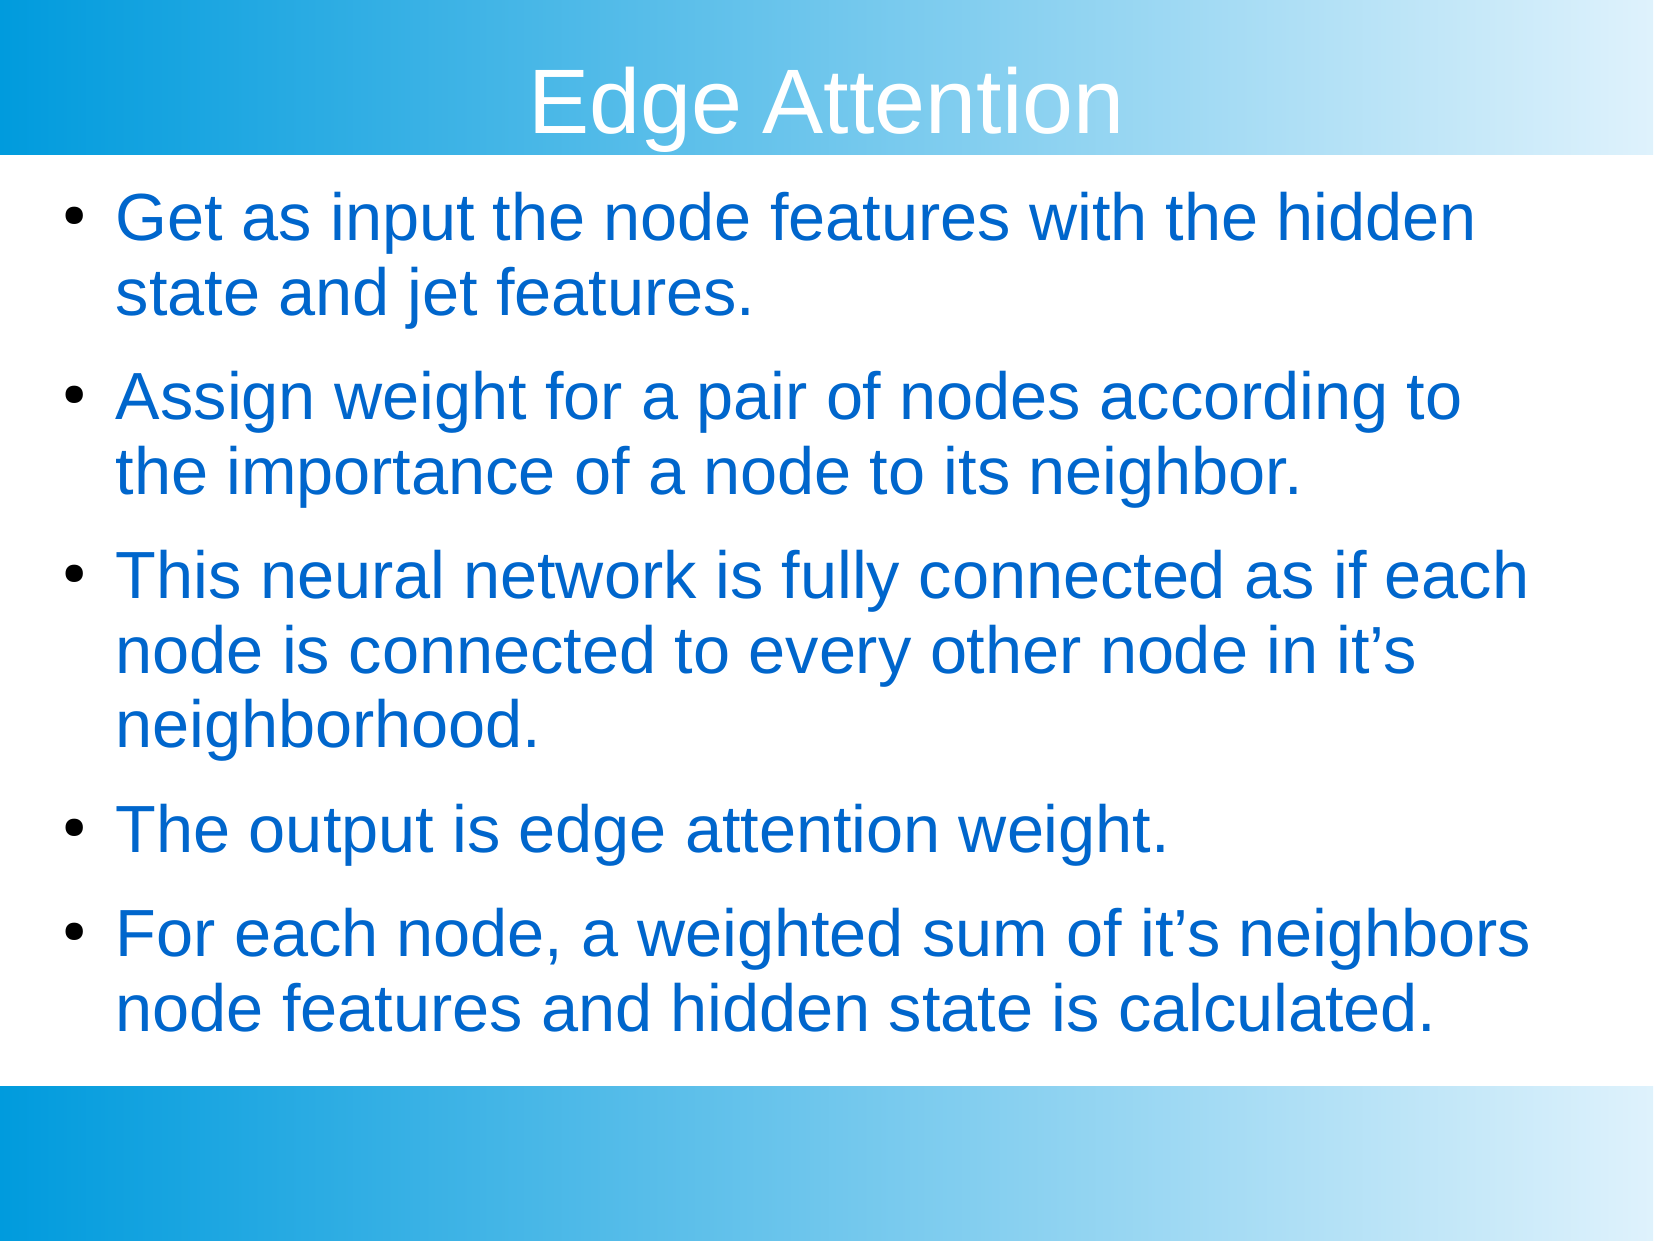

# Edge Attention
Get as input the node features with the hidden state and jet features.
Assign weight for a pair of nodes according to the importance of a node to its neighbor.
This neural network is fully connected as if each node is connected to every other node in it’s neighborhood.
The output is edge attention weight.
For each node, a weighted sum of it’s neighbors node features and hidden state is calculated.